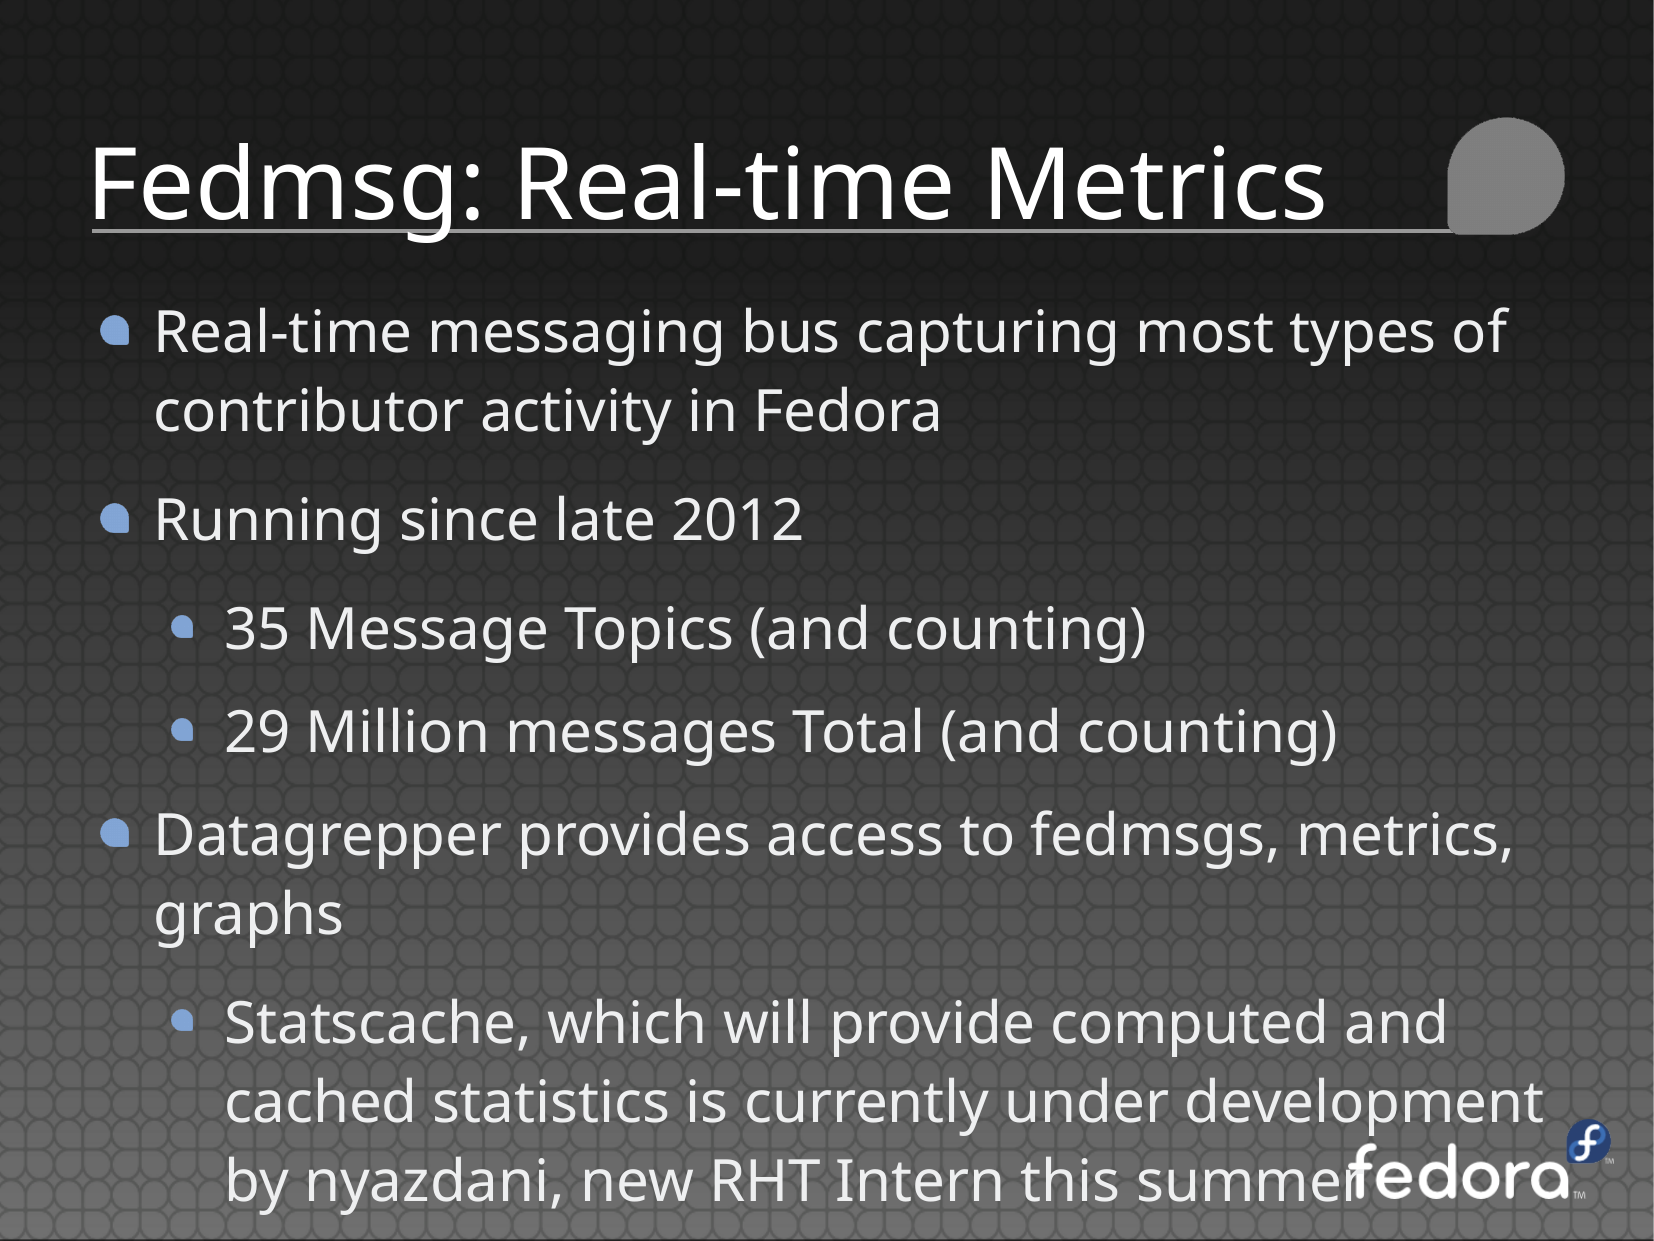

# Fedmsg: Real-time Metrics
Real-time messaging bus capturing most types of contributor activity in Fedora
Running since late 2012
35 Message Topics (and counting)
29 Million messages Total (and counting)
Datagrepper provides access to fedmsgs, metrics, graphs
Statscache, which will provide computed and cached statistics is currently under development by nyazdani, new RHT Intern this summer